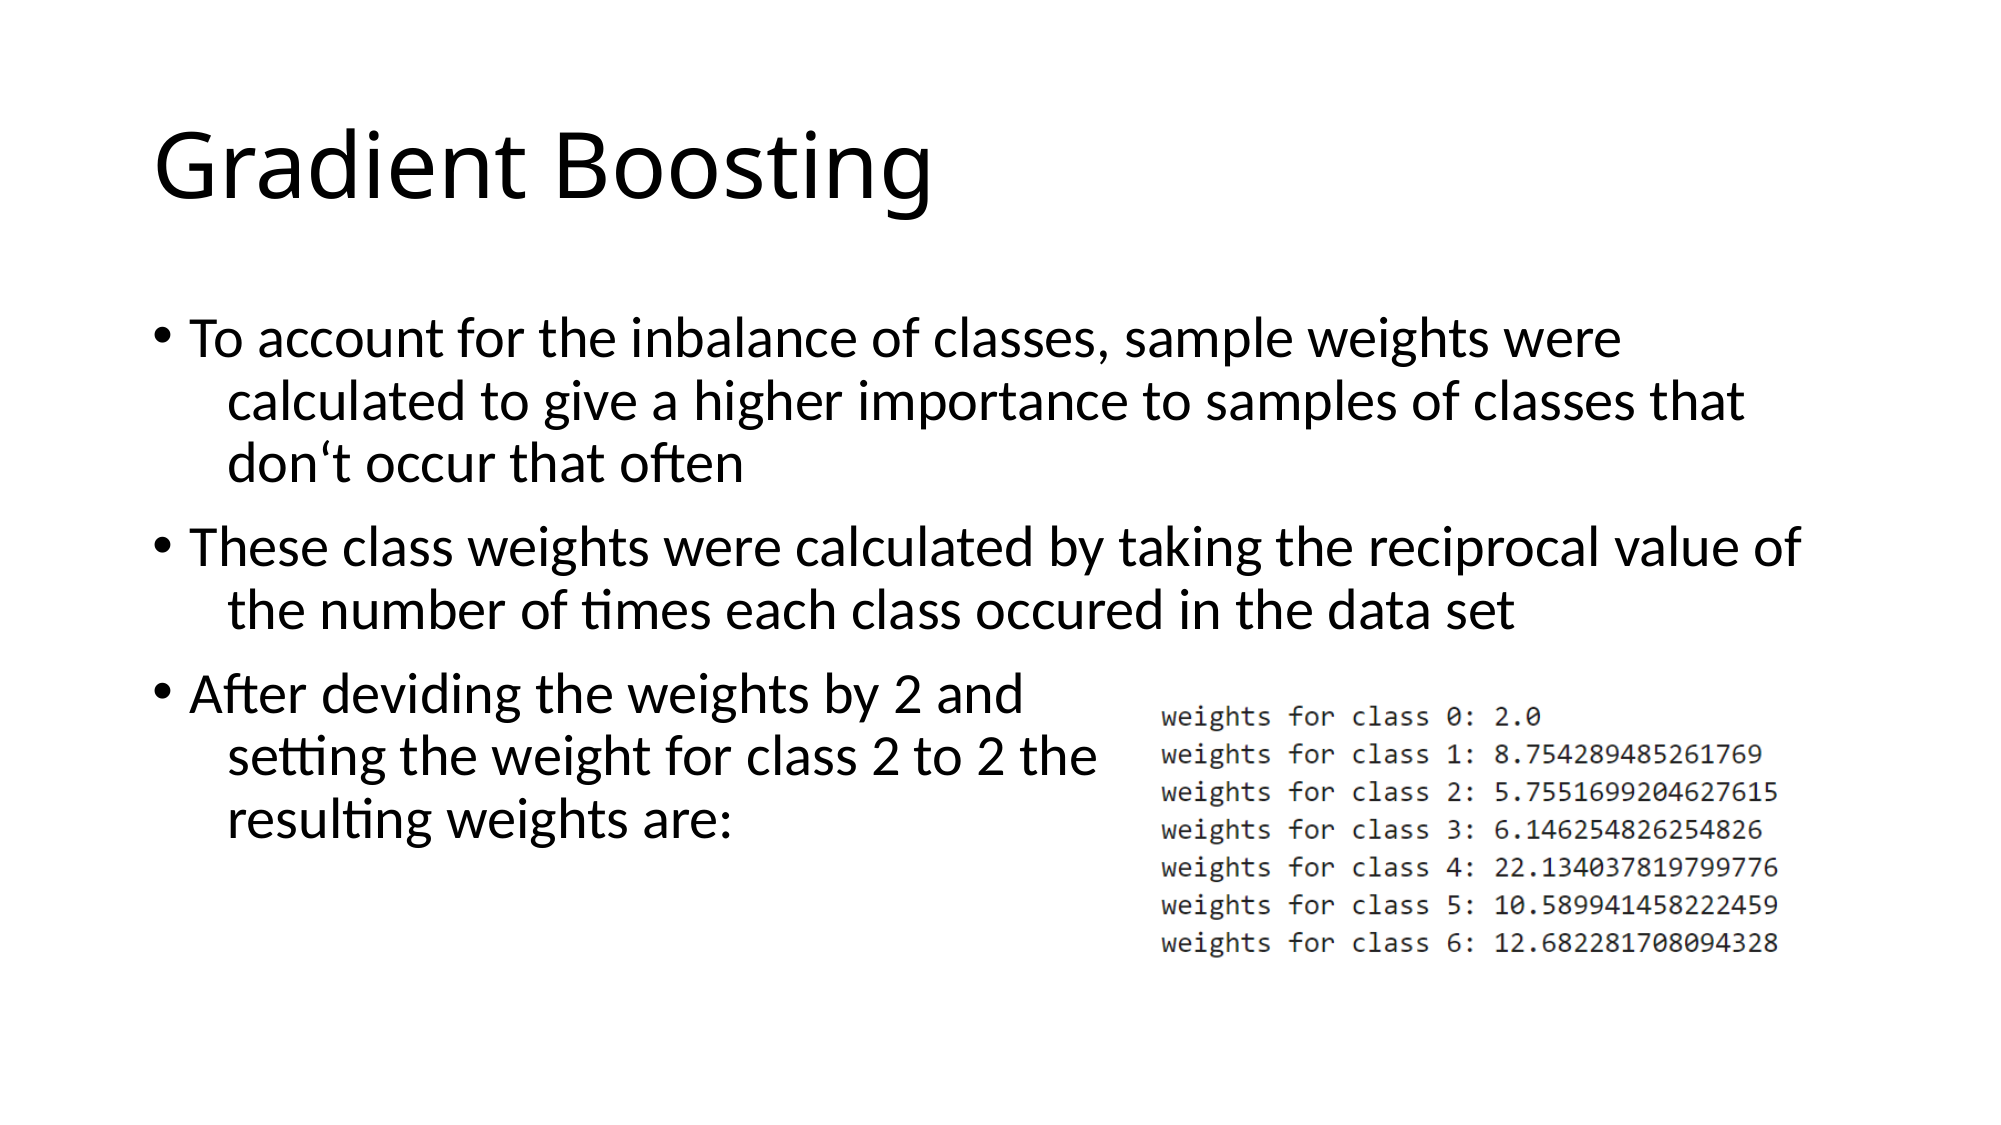

# Gradient Boosting
To account for the inbalance of classes, sample weights were calculated to give a higher importance to samples of classes that don‘t occur that often
These class weights were calculated by taking the reciprocal value of the number of times each class occured in the data set
After deviding the weights by 2 and
setting the weight for class 2 to 2 the
resulting weights are: